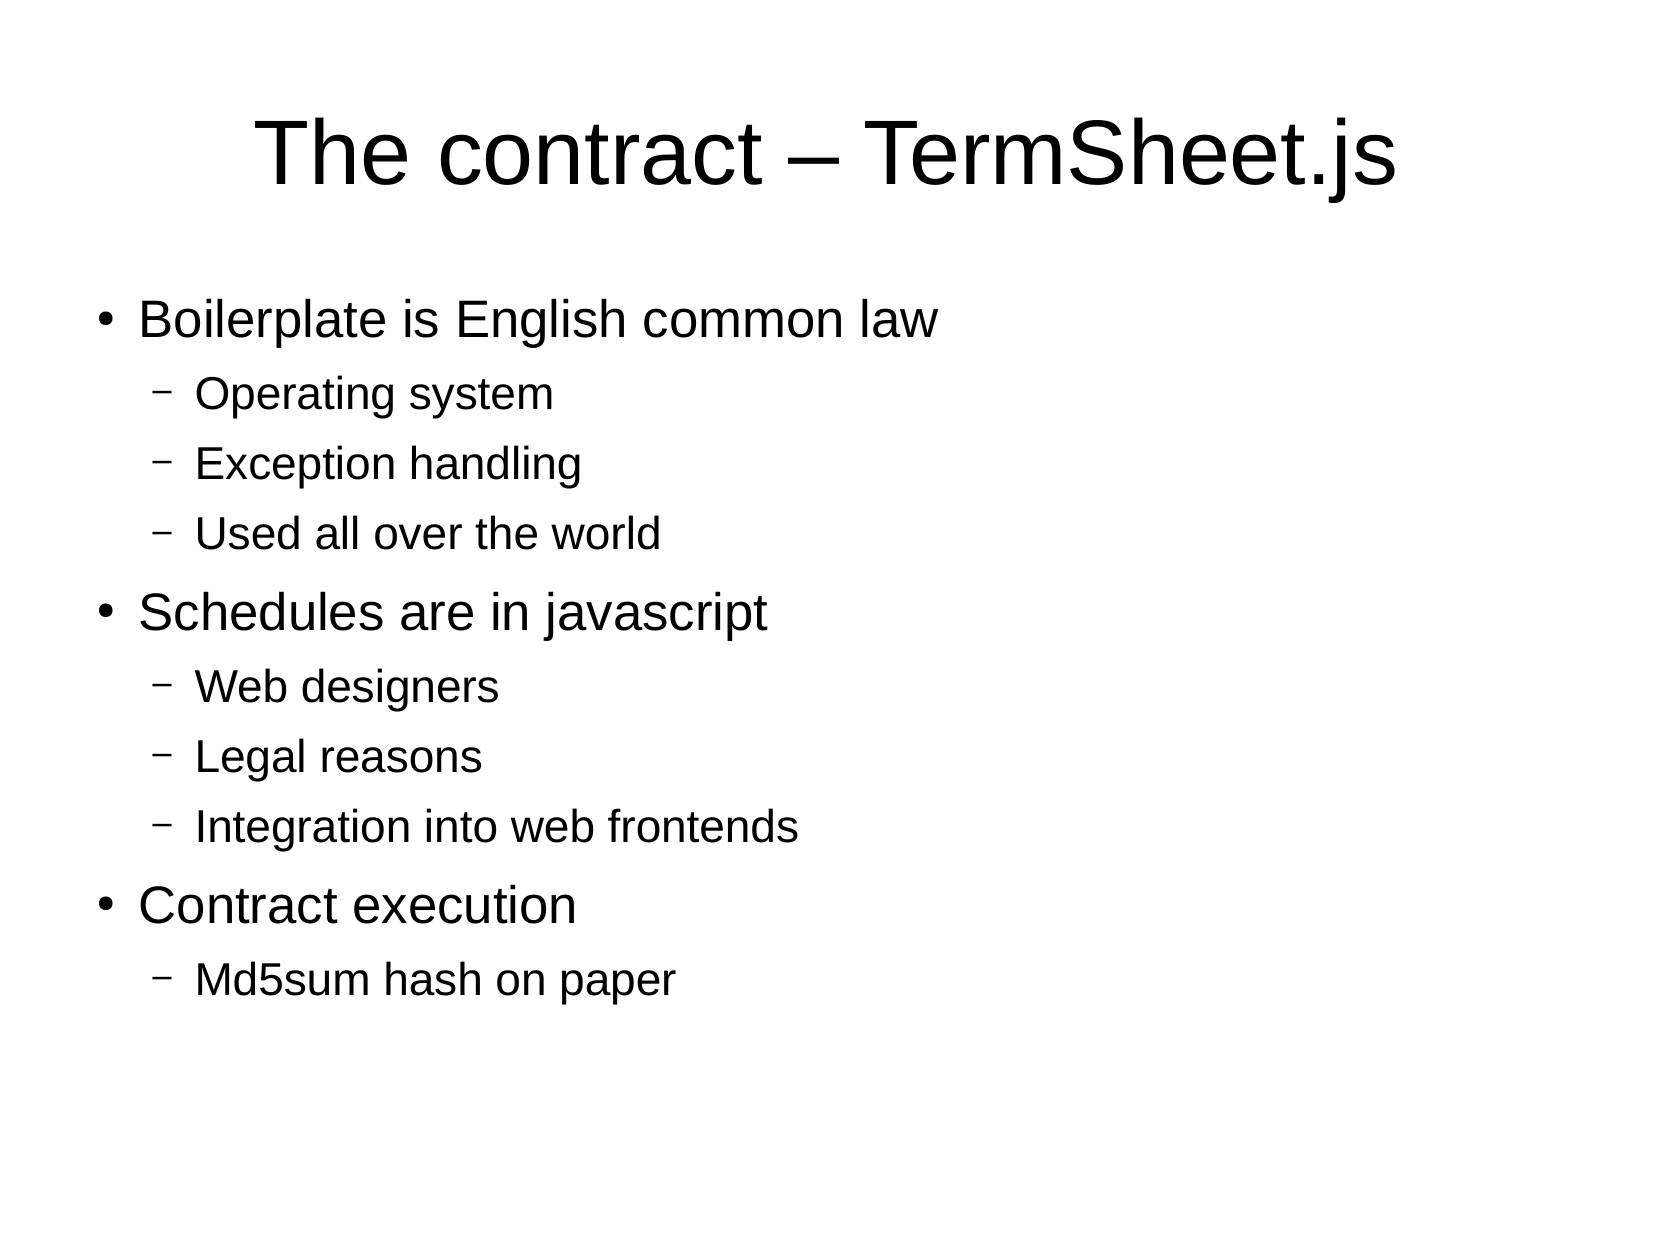

# The contract – TermSheet.js
Boilerplate is English common law
Operating system
Exception handling
Used all over the world
Schedules are in javascript
Web designers
Legal reasons
Integration into web frontends
Contract execution
Md5sum hash on paper